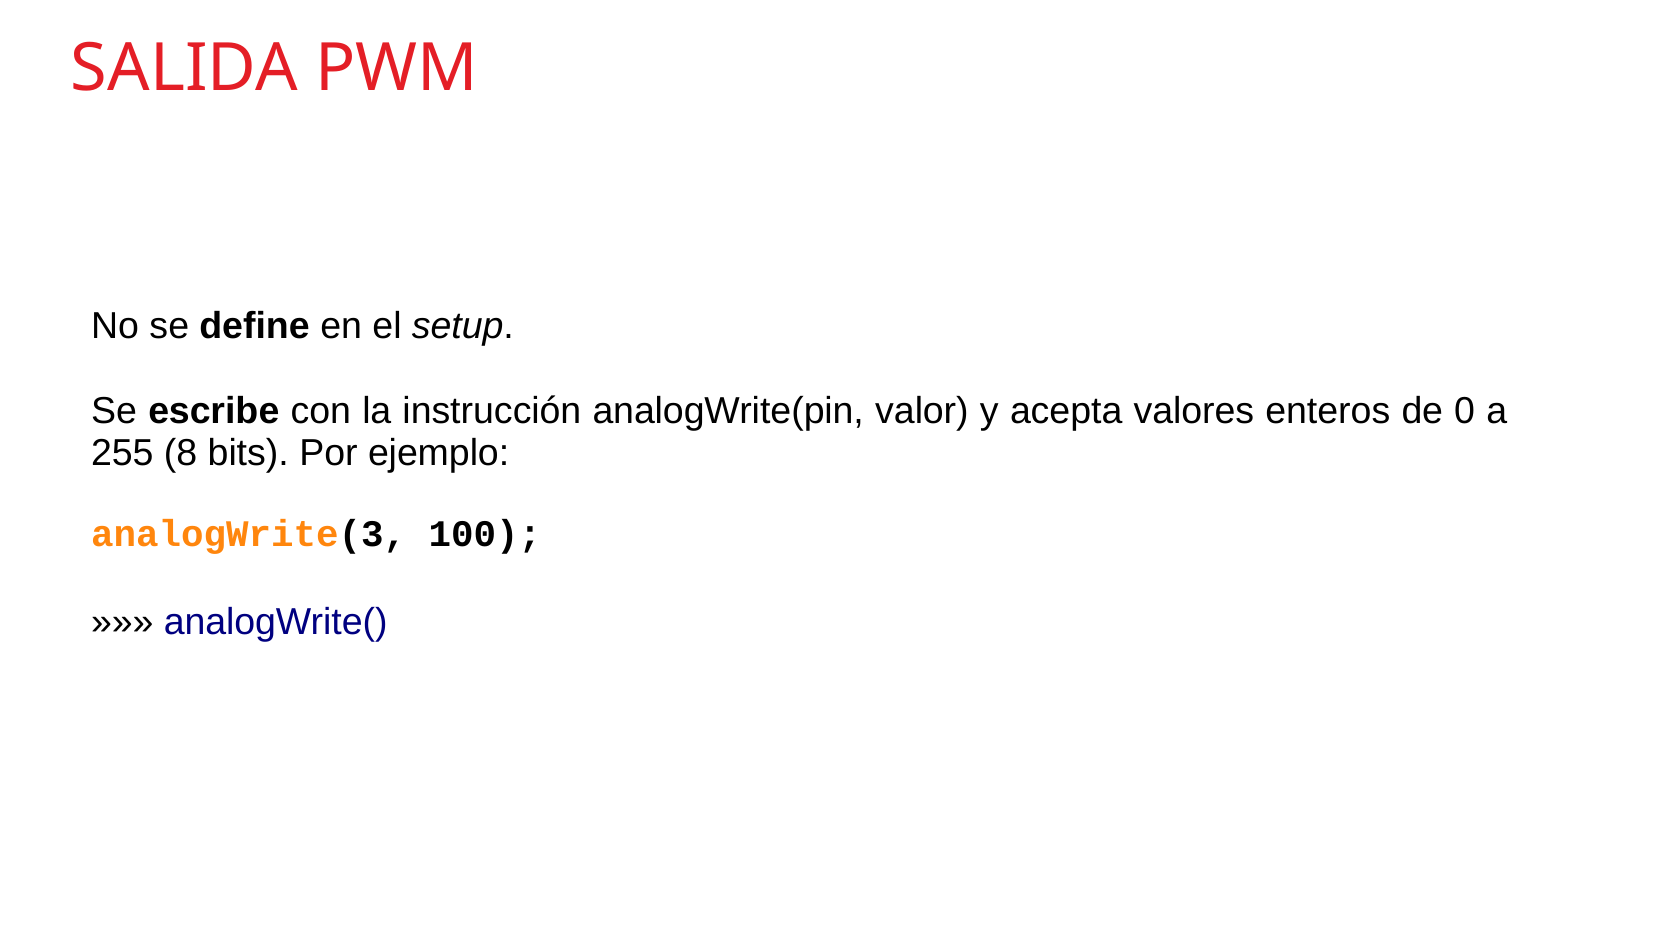

# SALIDA PWM
No se define en el setup.
Se escribe con la instrucción analogWrite(pin, valor) y acepta valores enteros de 0 a 255 (8 bits). Por ejemplo:
analogWrite(3, 100);
»»» analogWrite()